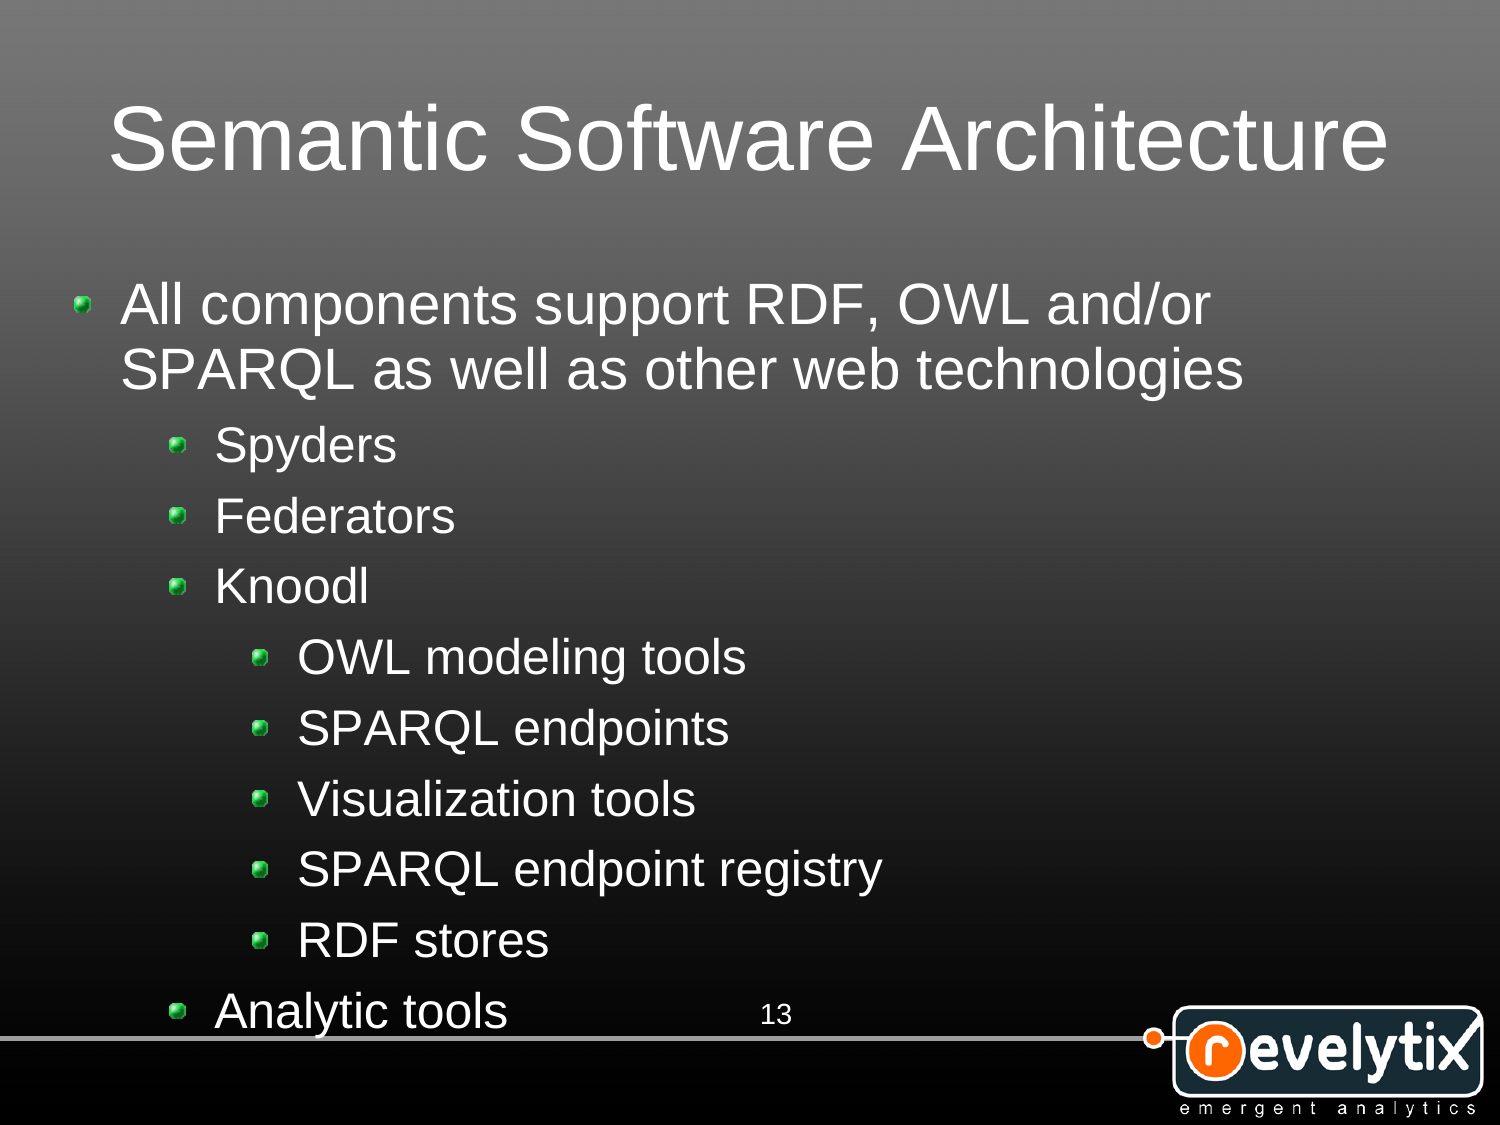

# Semantic Software Architecture
All components support RDF, OWL and/or SPARQL as well as other web technologies
Spyders
Federators
Knoodl
OWL modeling tools
SPARQL endpoints
Visualization tools
SPARQL endpoint registry
RDF stores
Analytic tools
13